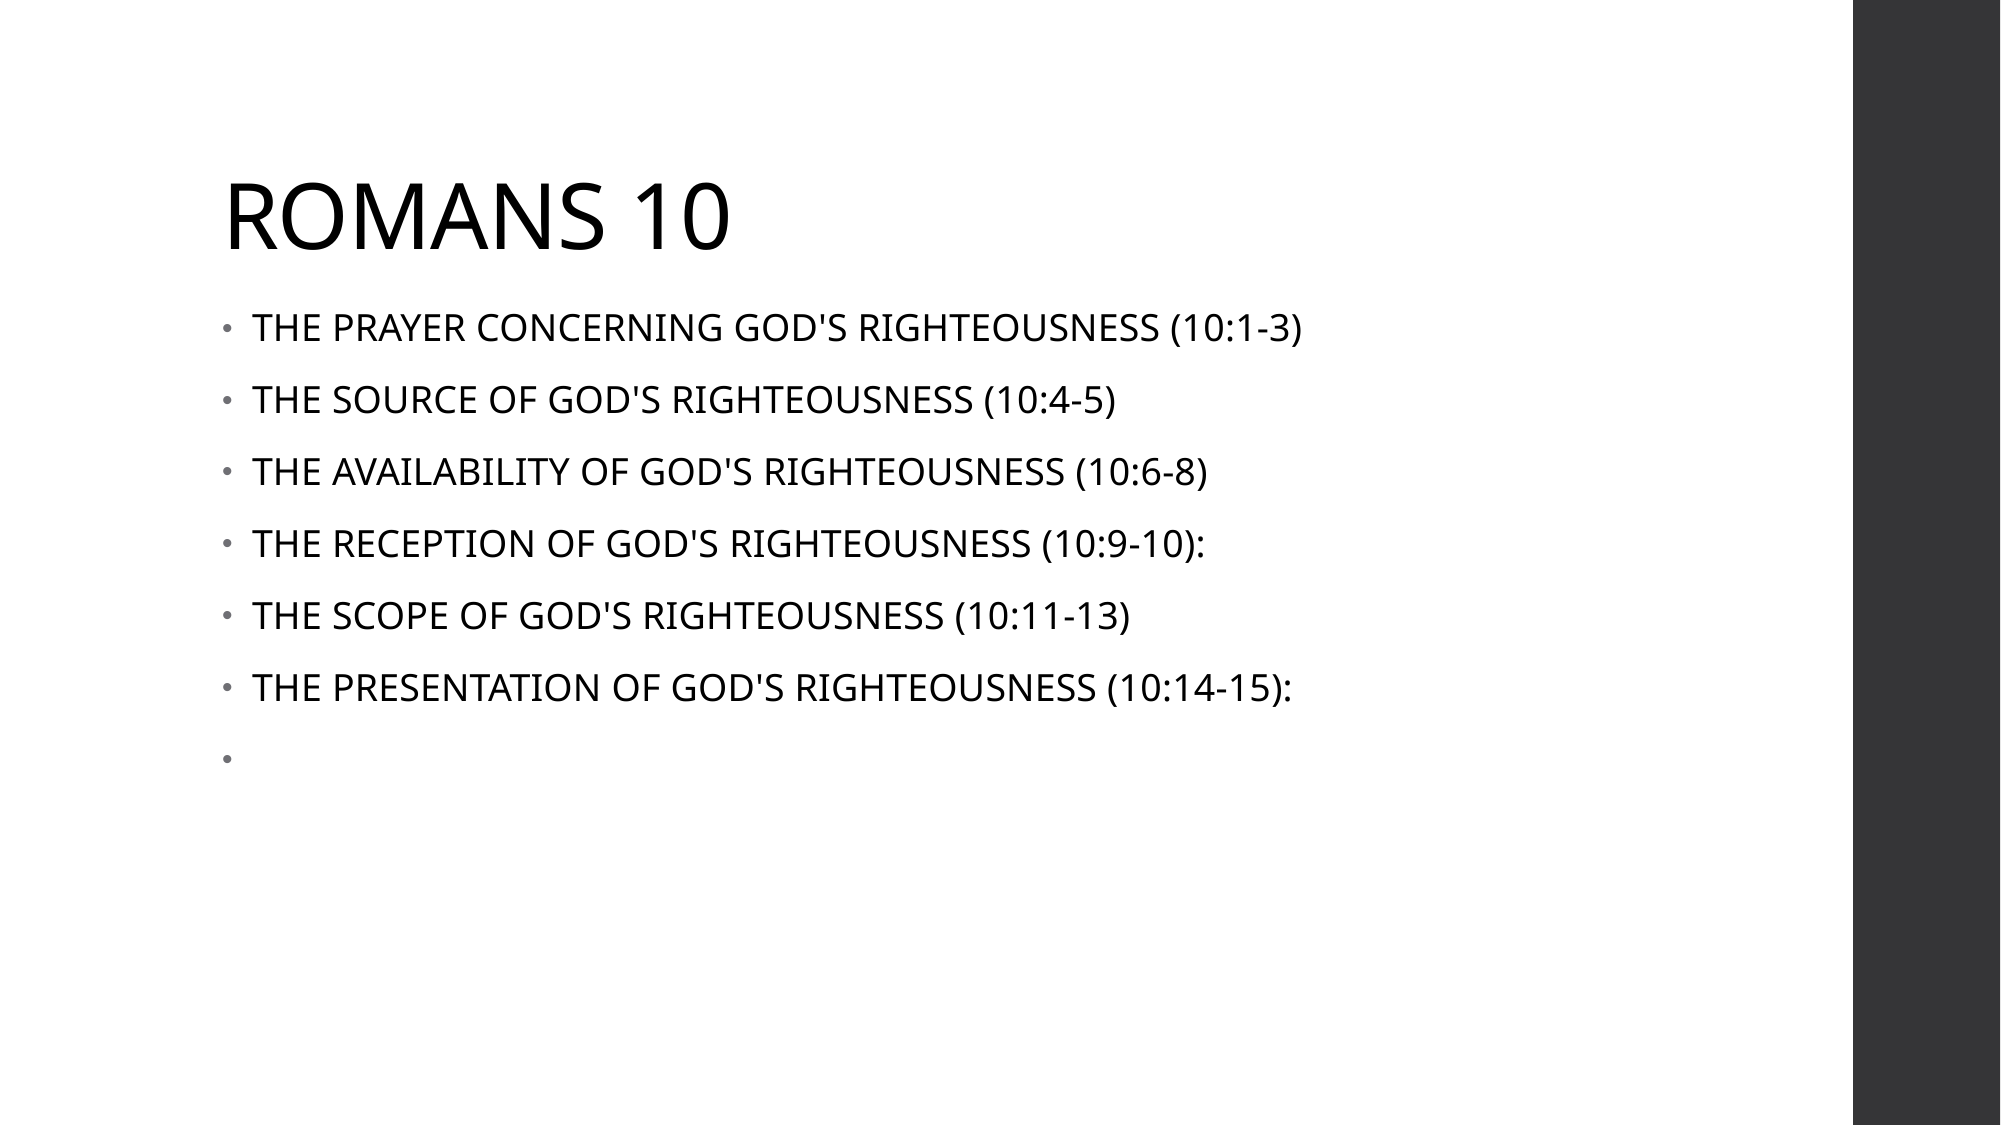

# ROMANS 10
THE PRAYER CONCERNING GOD'S RIGHTEOUSNESS (10:1-3)
THE SOURCE OF GOD'S RIGHTEOUSNESS (10:4-5)
THE AVAILABILITY OF GOD'S RIGHTEOUSNESS (10:6-8)
THE RECEPTION OF GOD'S RIGHTEOUSNESS (10:9-10):
THE SCOPE OF GOD'S RIGHTEOUSNESS (10:11-13)
THE PRESENTATION OF GOD'S RIGHTEOUSNESS (10:14-15):